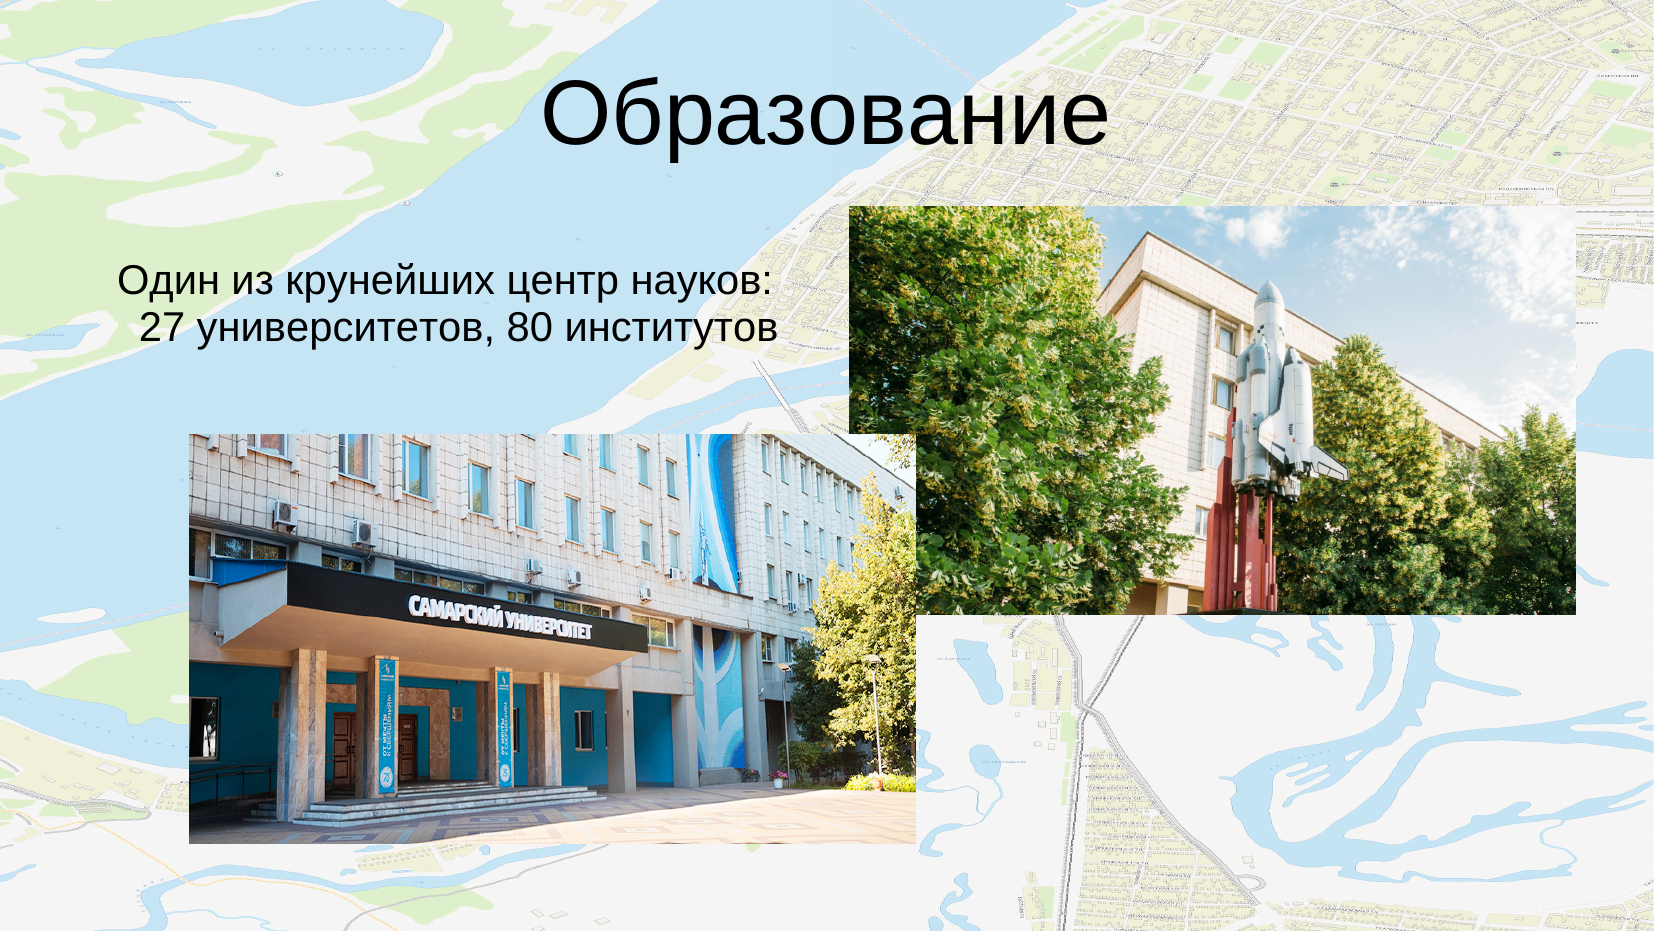

# Образование
 Один из крунейших центр науков: 27 университетов, 80 институтов